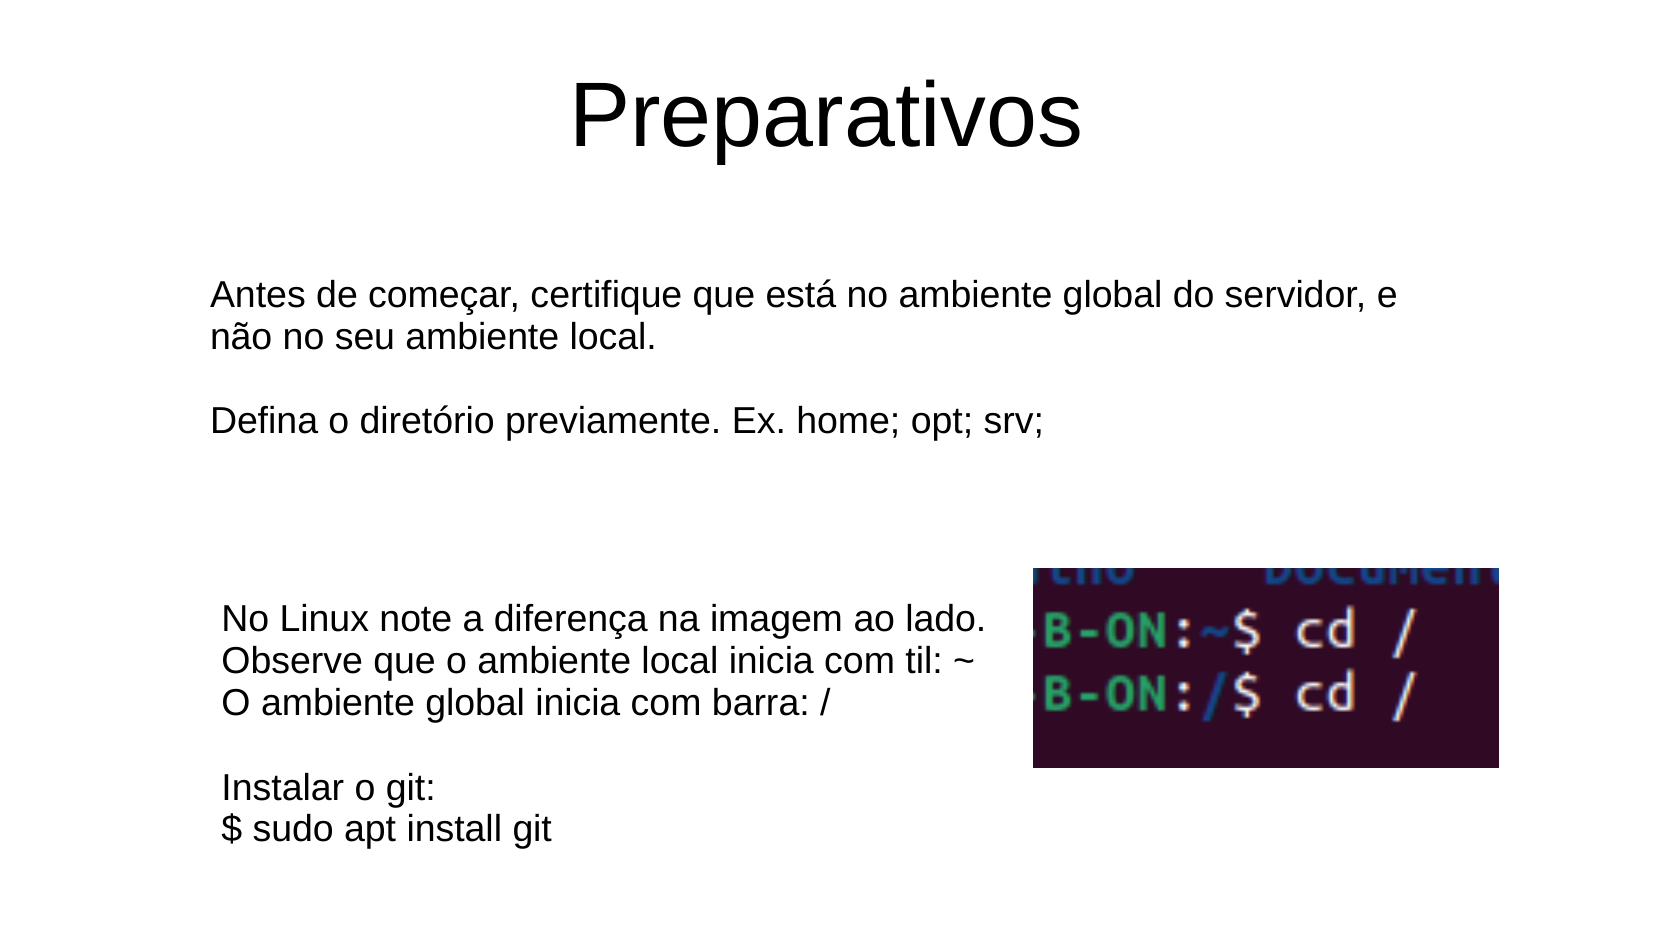

# Preparativos
Antes de começar, certifique que está no ambiente global do servidor, e não no seu ambiente local.
Defina o diretório previamente. Ex. home; opt; srv;
No Linux note a diferença na imagem ao lado.
Observe que o ambiente local inicia com til: ~
O ambiente global inicia com barra: /
Instalar o git:
$ sudo apt install git